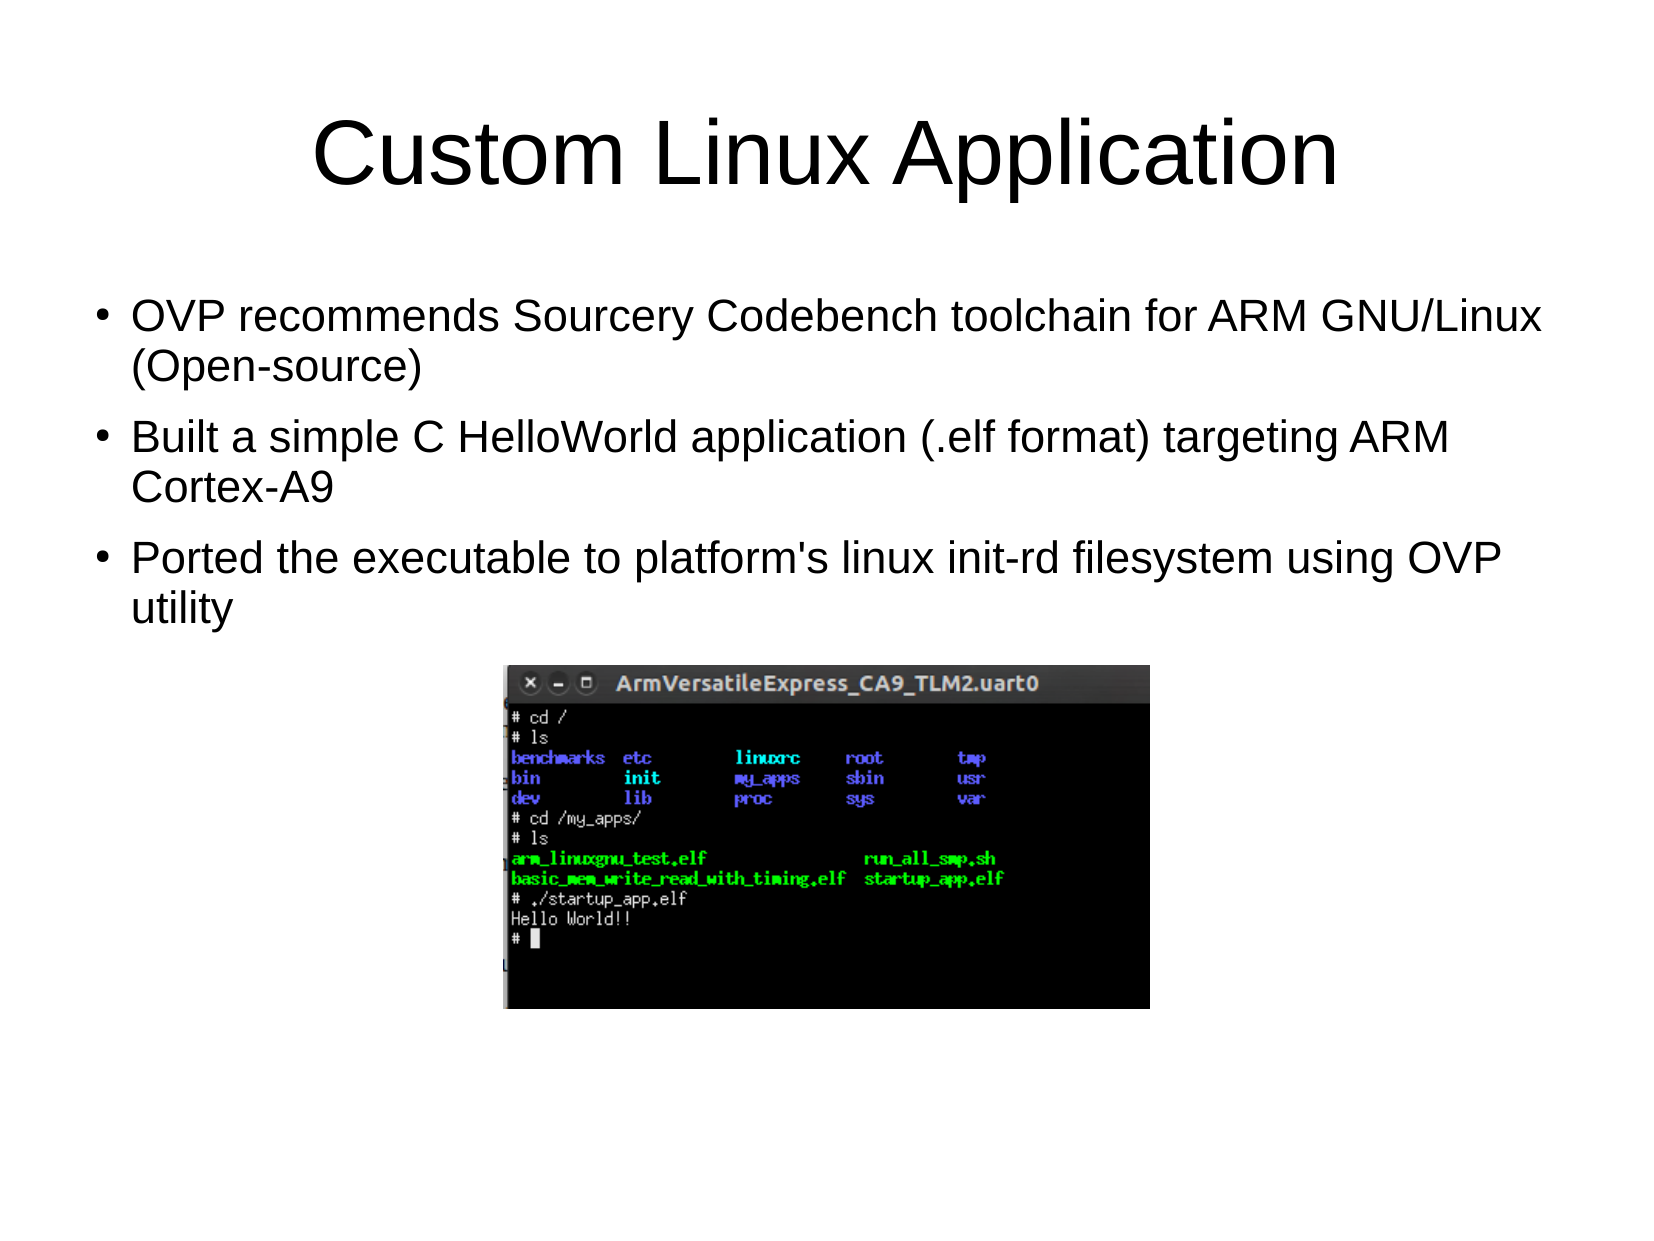

# Custom Linux Application
OVP recommends Sourcery Codebench toolchain for ARM GNU/Linux (Open-source)
Built a simple C HelloWorld application (.elf format) targeting ARM Cortex-A9
Ported the executable to platform's linux init-rd filesystem using OVP utility